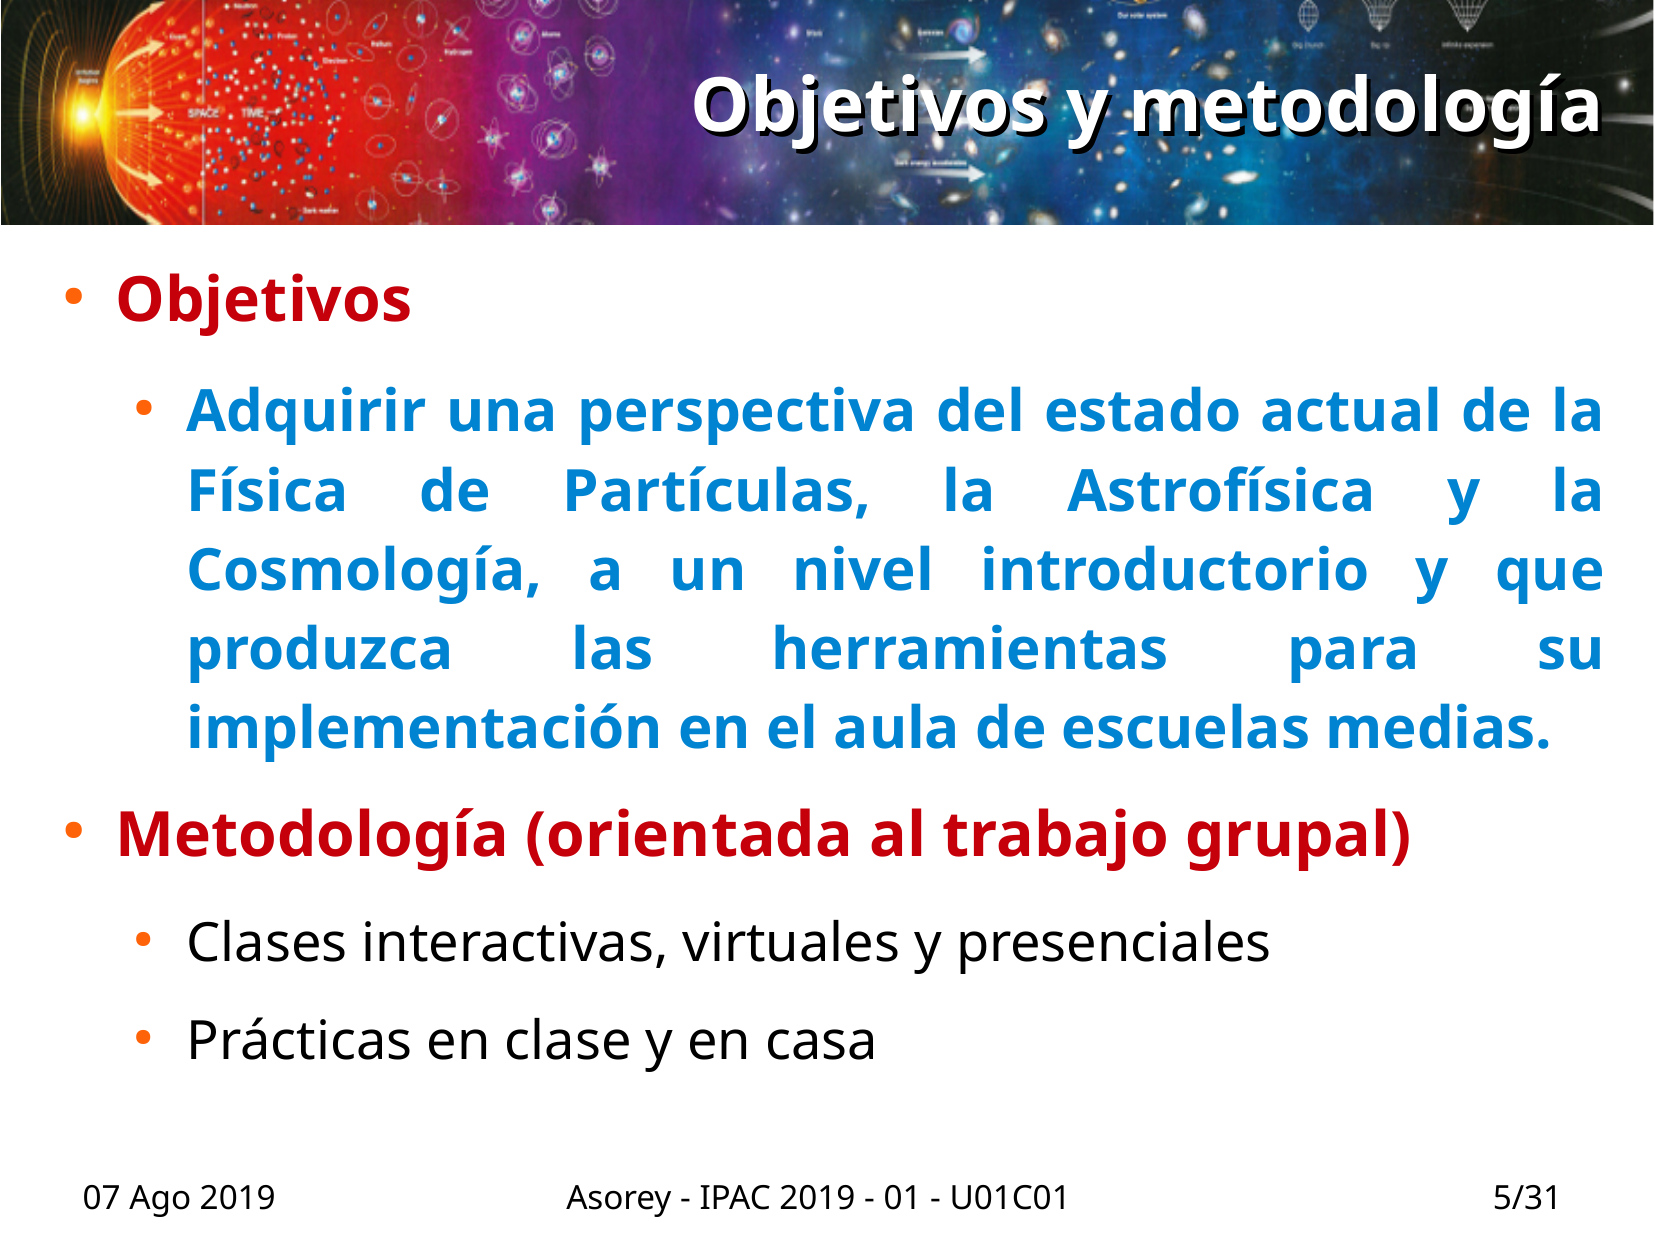

# Objetivos y metodología
Objetivos
Adquirir una perspectiva del estado actual de la Física de Partículas, la Astrofísica y la Cosmología, a un nivel introductorio y que produzca las herramientas para su implementación en el aula de escuelas medias.
Metodología (orientada al trabajo grupal)
Clases interactivas, virtuales y presenciales
Prácticas en clase y en casa
07 Ago 2019
Asorey - IPAC 2019 - 01 - U01C01
5